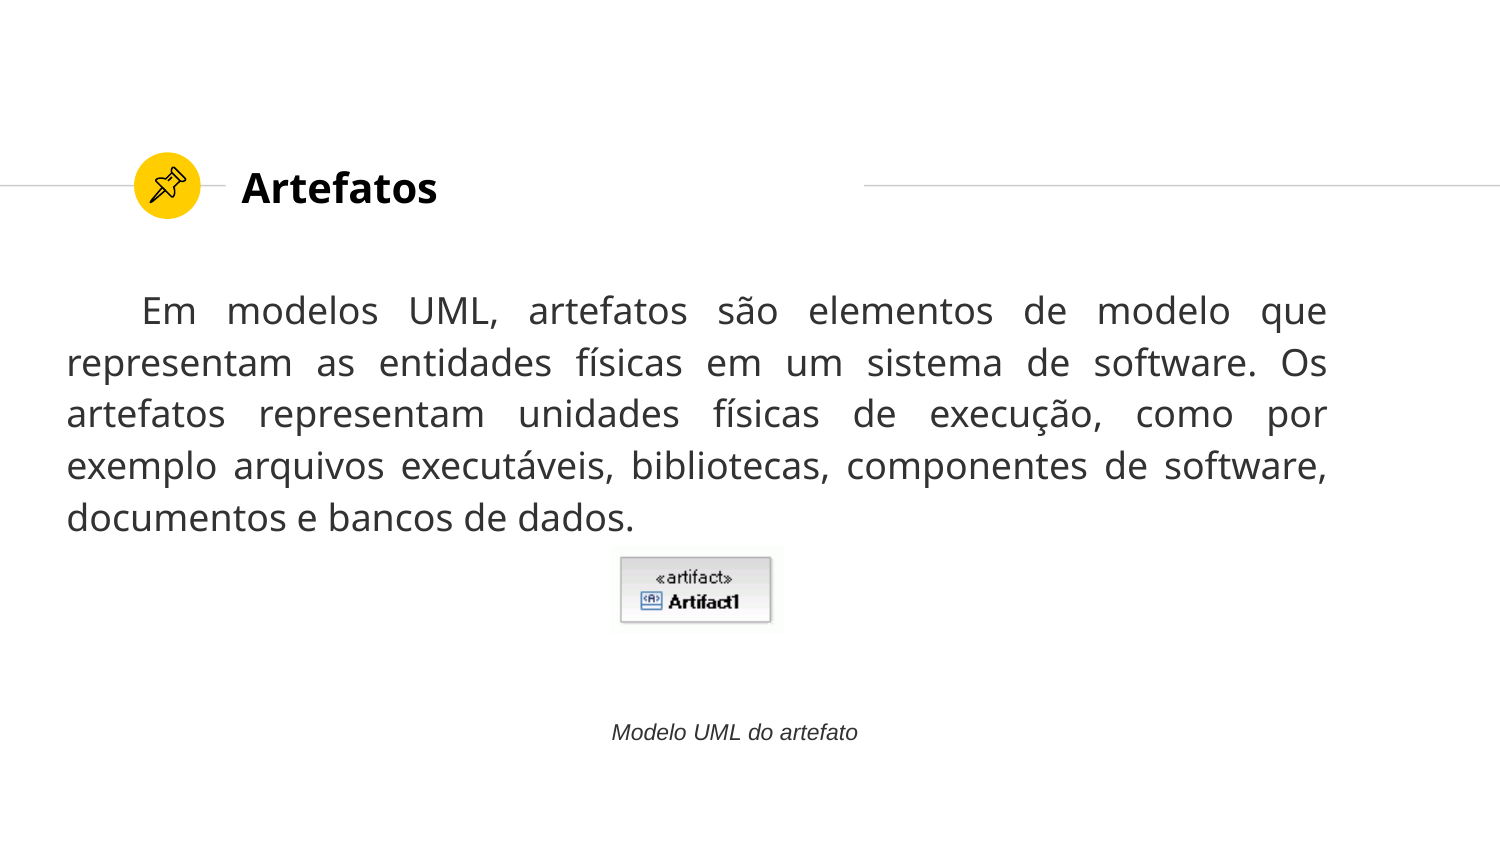

# Artefatos
Em modelos UML, artefatos são elementos de modelo que representam as entidades físicas em um sistema de software. Os artefatos representam unidades físicas de execução, como por exemplo arquivos executáveis, bibliotecas, componentes de software, documentos e bancos de dados.
Modelo UML do artefato